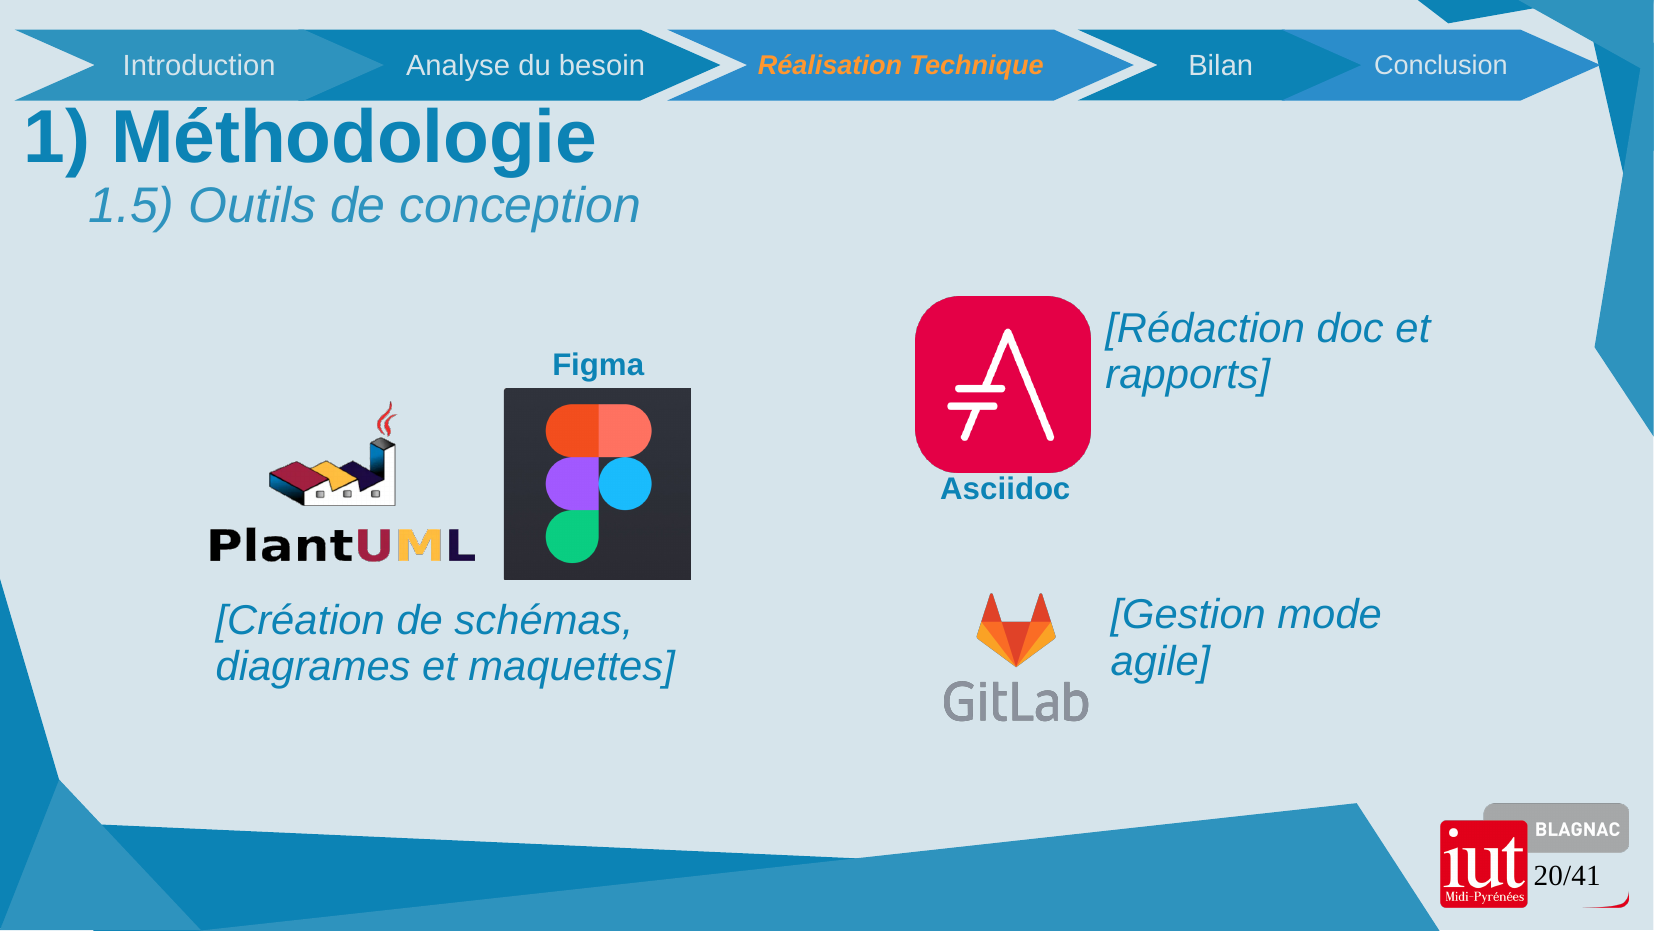

Bilan
Introduction
 Analyse du besoin
Réalisation Technique
Conclusion
# 1) Méthodologie
1.5) Outils de conception
Asciidoc
[Rédaction doc et rapports]
Figma
[Création de schémas, diagrames et maquettes]
[Gestion mode agile]
20